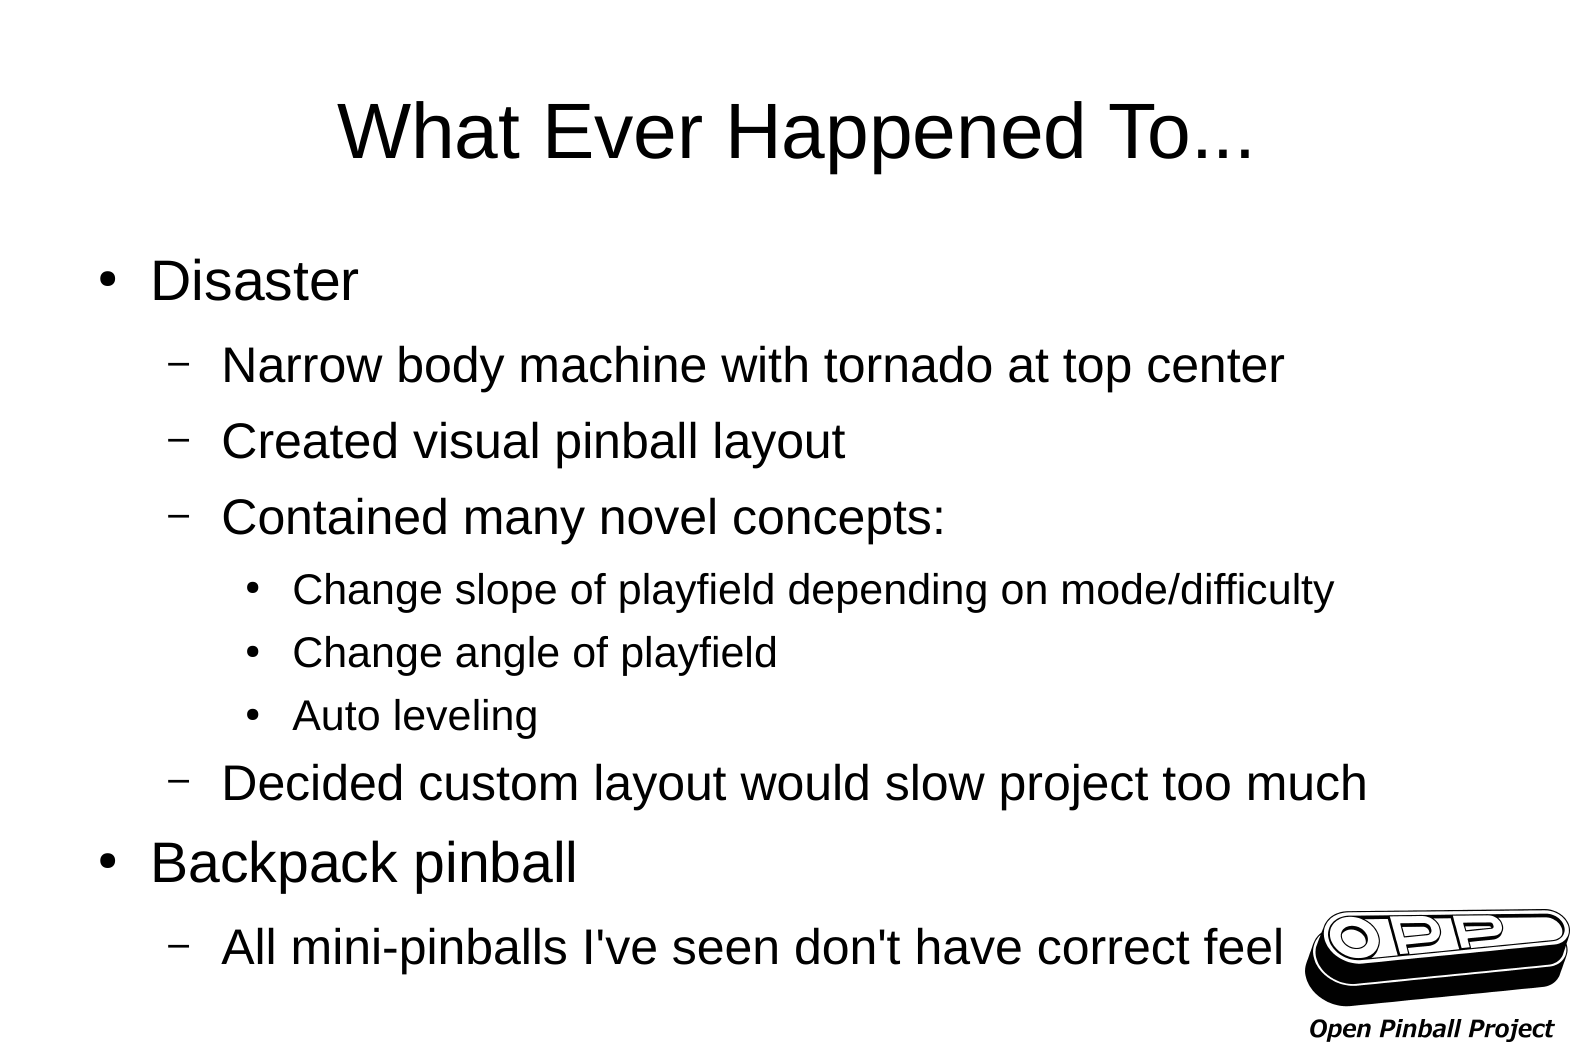

# What Ever Happened To...
Disaster
Narrow body machine with tornado at top center
Created visual pinball layout
Contained many novel concepts:
Change slope of playfield depending on mode/difficulty
Change angle of playfield
Auto leveling
Decided custom layout would slow project too much
Backpack pinball
All mini-pinballs I've seen don't have correct feel